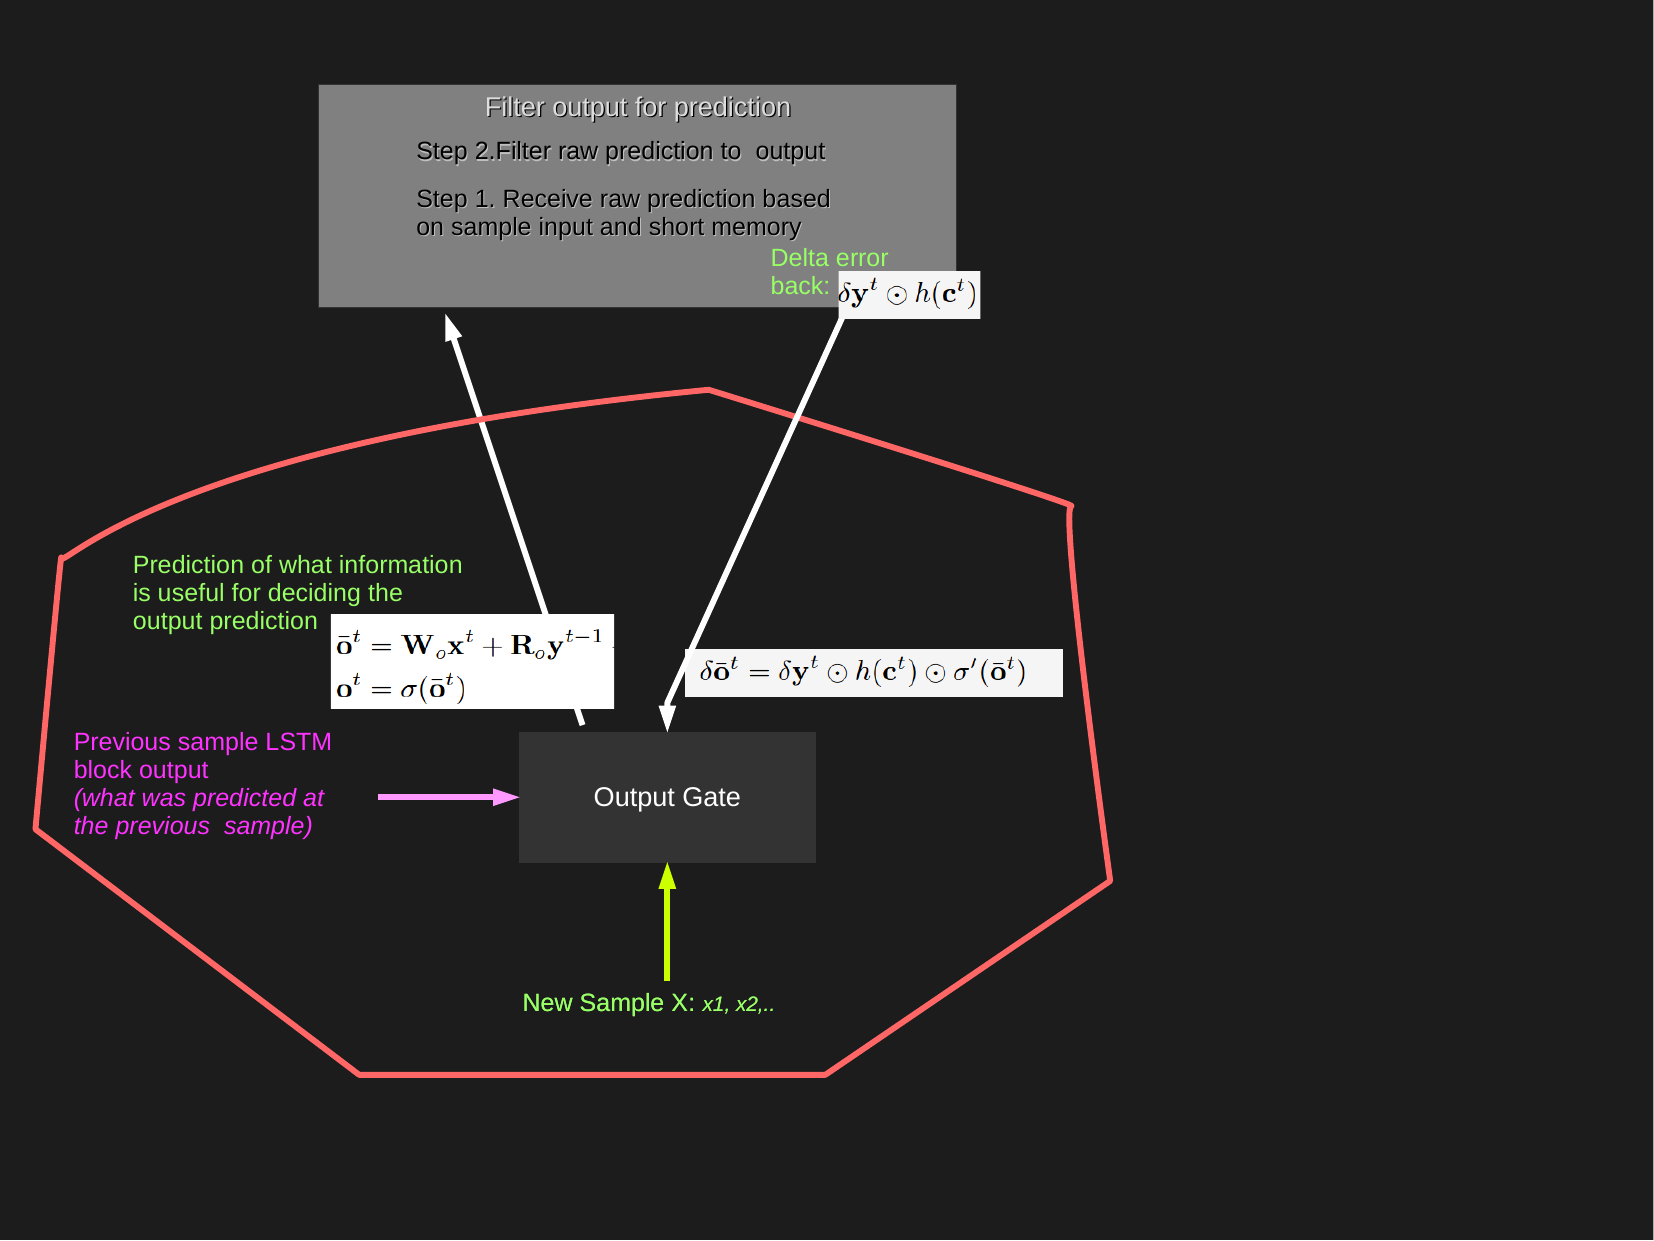

Filter output for prediction
Step 2.Filter raw prediction to output
Step 1. Receive raw prediction based on sample input and short memory
Delta error back:
Prediction of what information is useful for deciding the output prediction
Previous sample LSTM block output
(what was predicted at the previous sample)
Output Gate
New Sample X: x1, x2,..
New Sample X: x1, x2,..